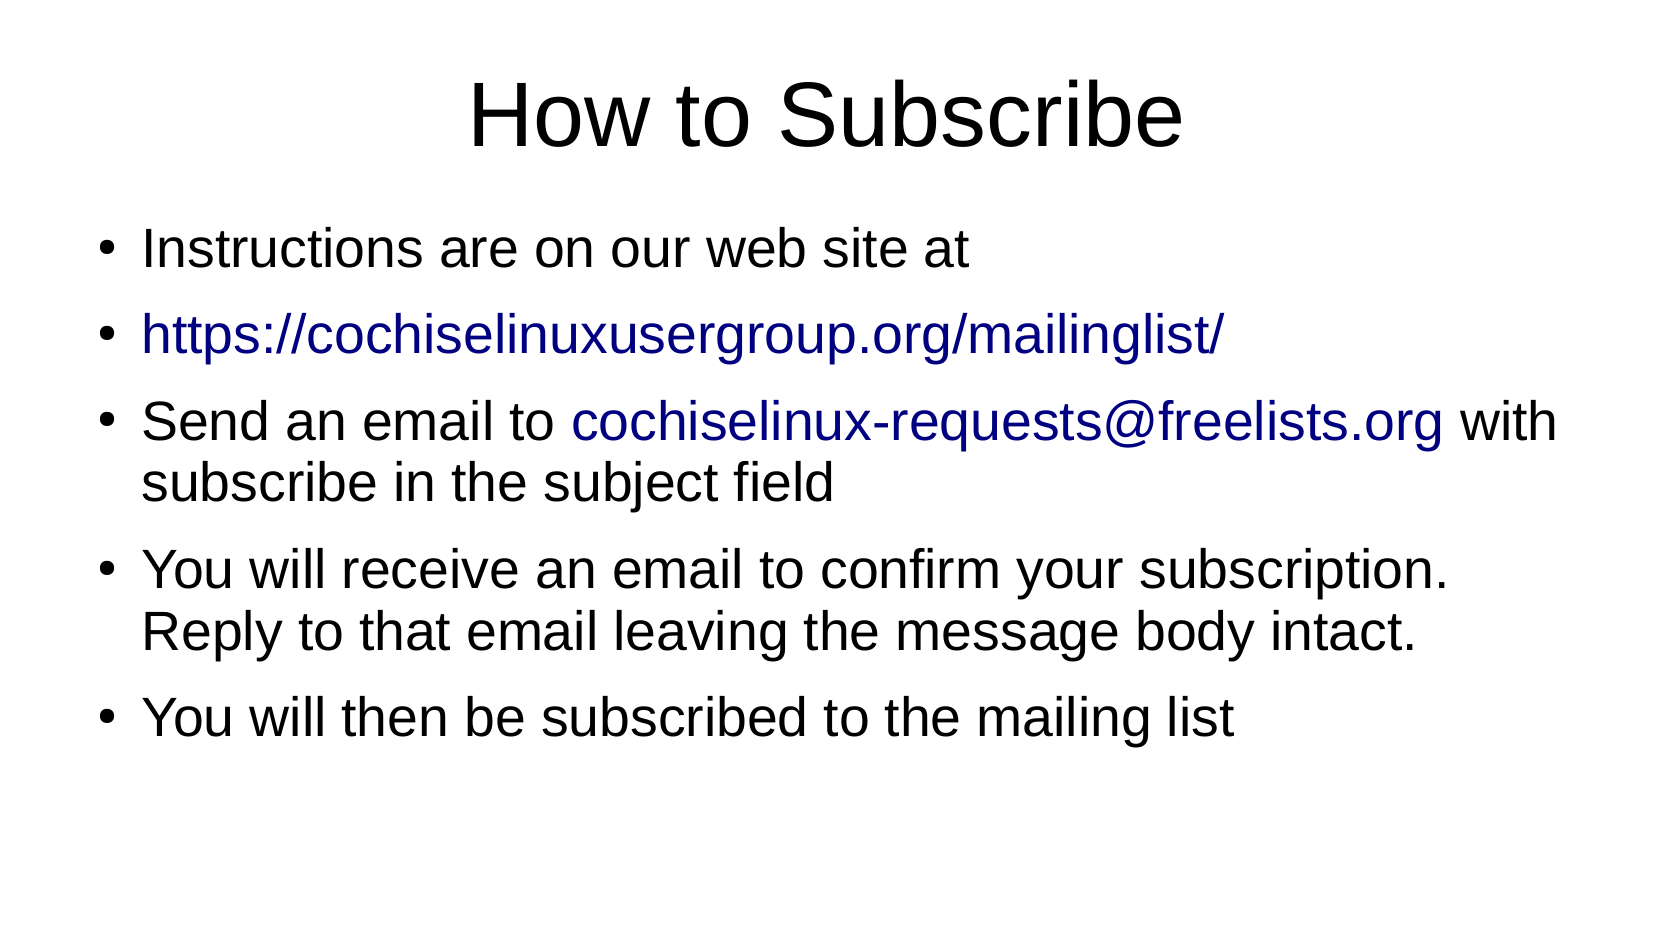

# How to Subscribe
Instructions are on our web site at
https://cochiselinuxusergroup.org/mailinglist/
Send an email to cochiselinux-requests@freelists.org with subscribe in the subject field
You will receive an email to confirm your subscription. Reply to that email leaving the message body intact.
You will then be subscribed to the mailing list